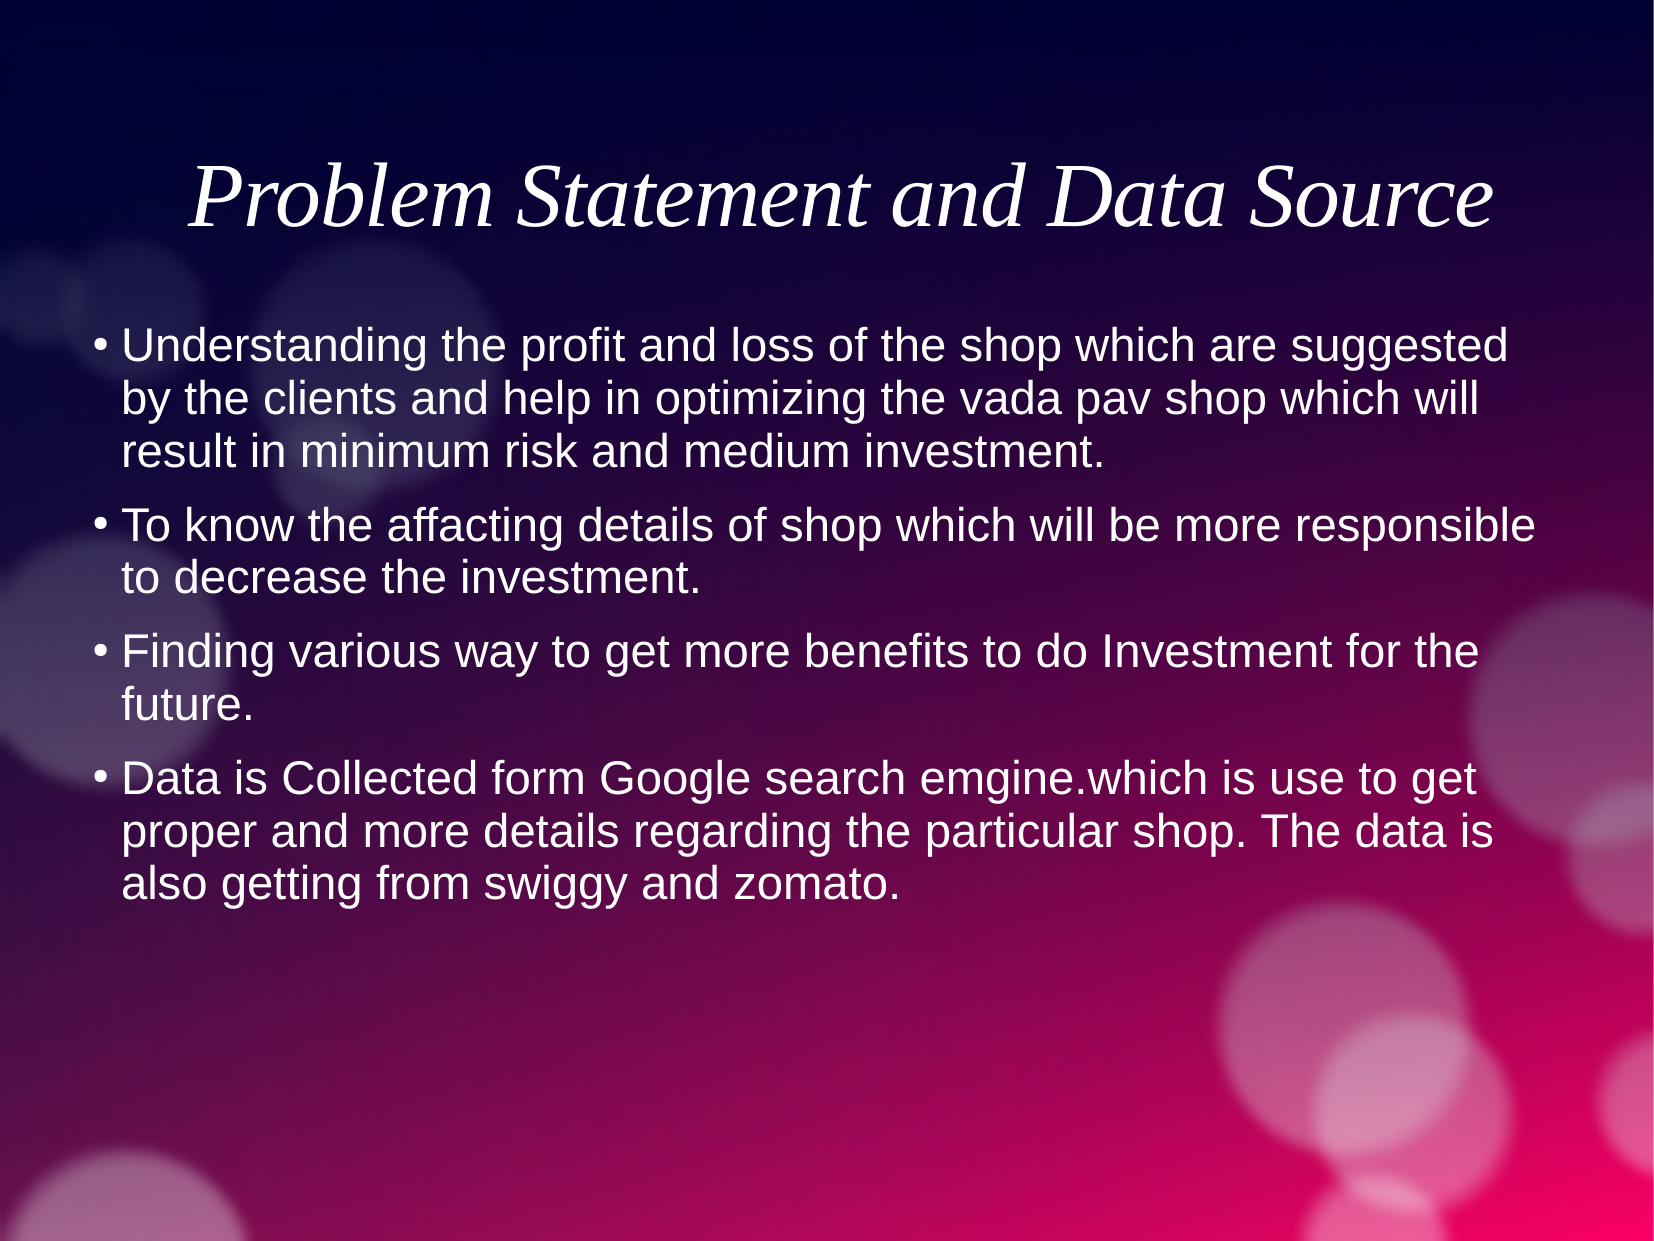

# Problem Statement and Data Source
Understanding the profit and loss of the shop which are suggested by the clients and help in optimizing the vada pav shop which will result in minimum risk and medium investment.
To know the affacting details of shop which will be more responsible to decrease the investment.
Finding various way to get more benefits to do Investment for the future.
Data is Collected form Google search emgine.which is use to get proper and more details regarding the particular shop. The data is also getting from swiggy and zomato.